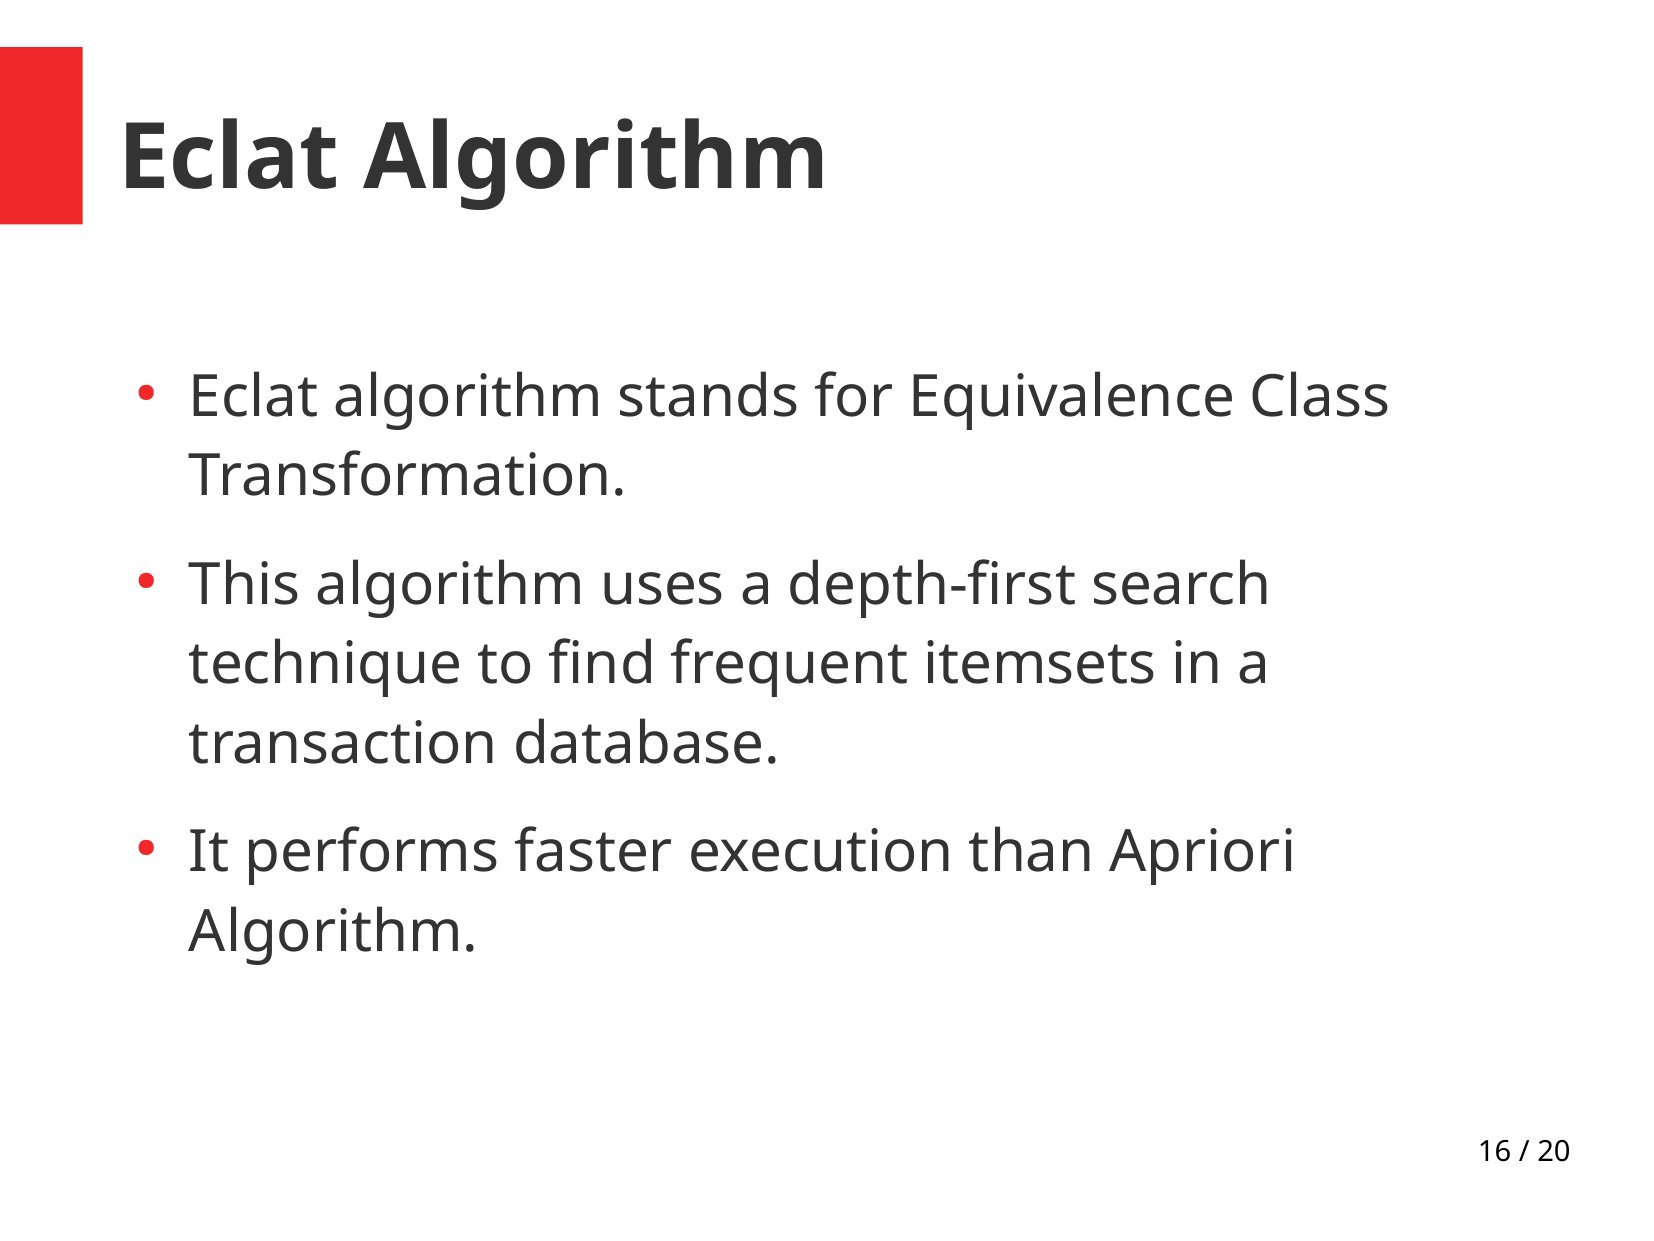

# Eclat Algorithm
Eclat algorithm stands for Equivalence Class Transformation.
This algorithm uses a depth-first search technique to find frequent itemsets in a transaction database.
It performs faster execution than Apriori Algorithm.
16